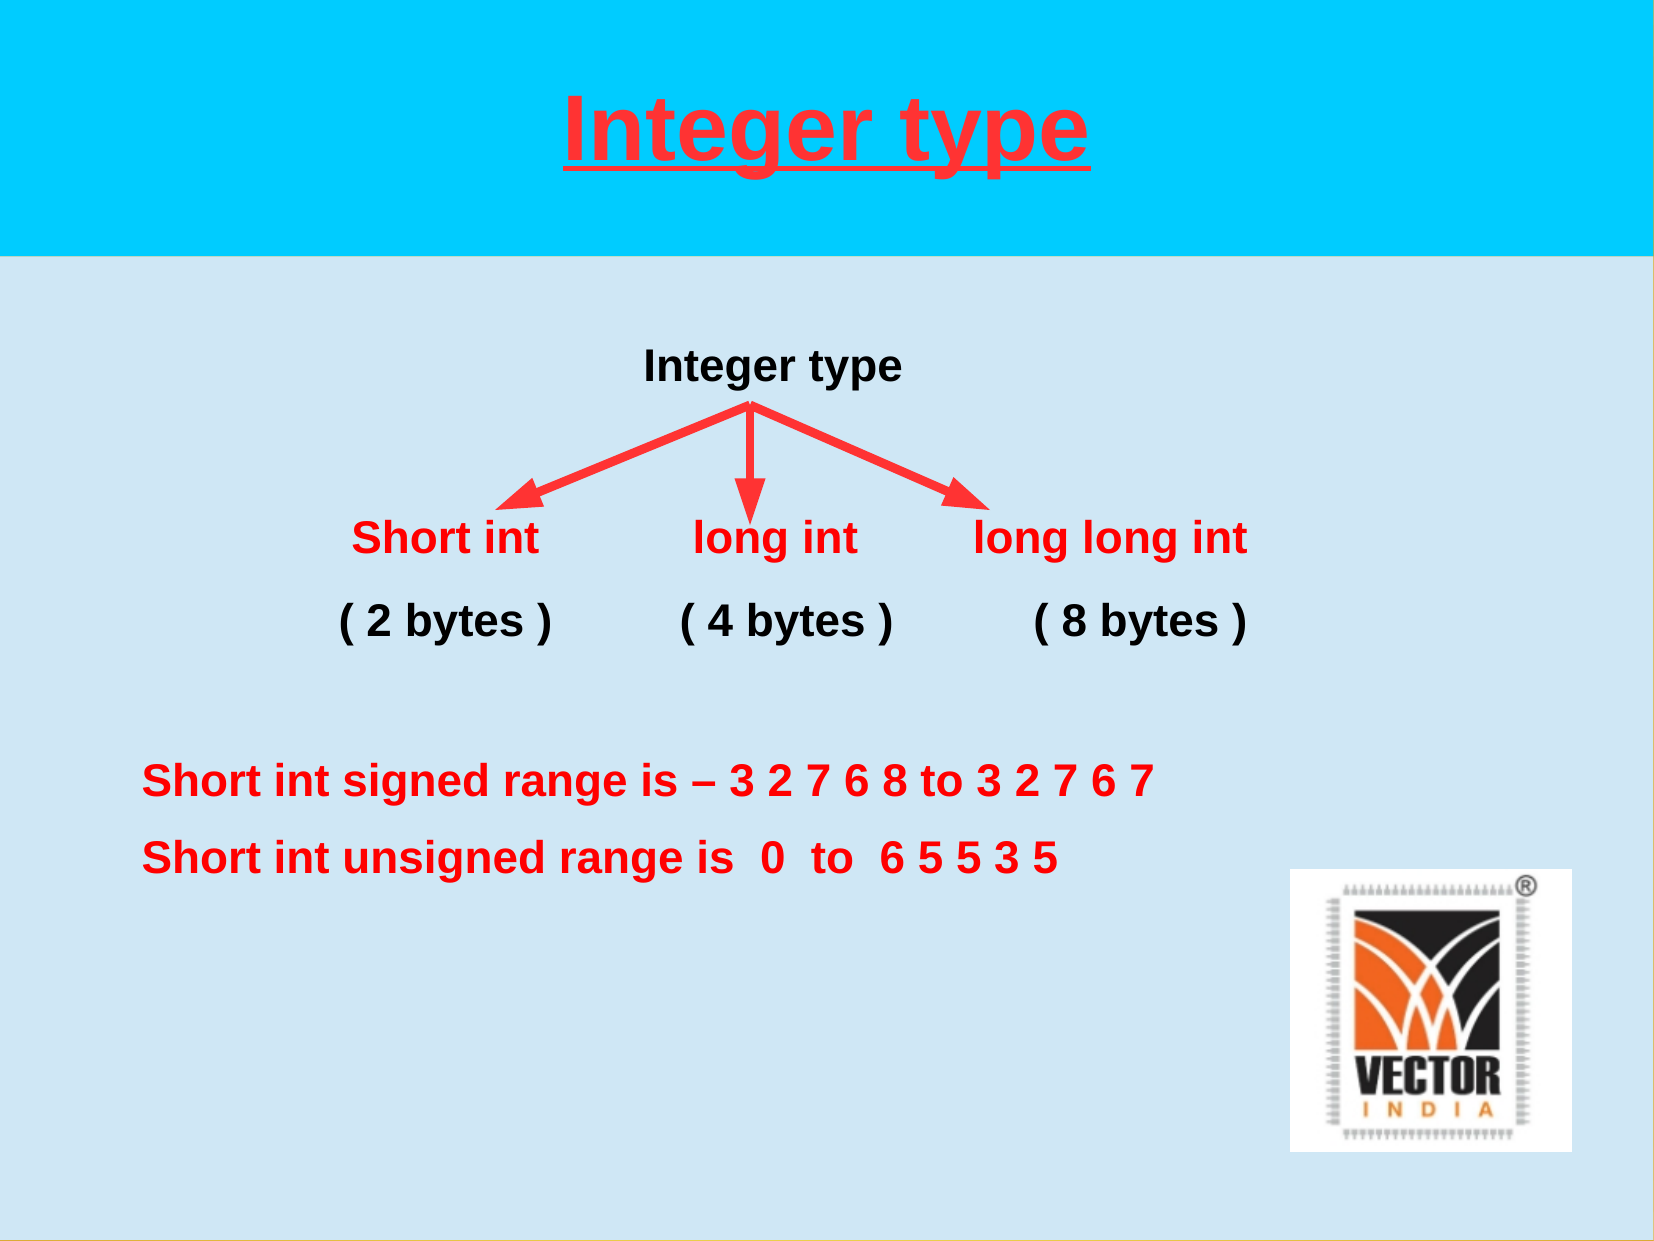

# Integer type
 Integer type
 Short int long int long long int
 ( 2 bytes ) ( 4 bytes ) ( 8 bytes )
Short int signed range is – 3 2 7 6 8 to 3 2 7 6 7
Short int unsigned range is 0 to 6 5 5 3 5